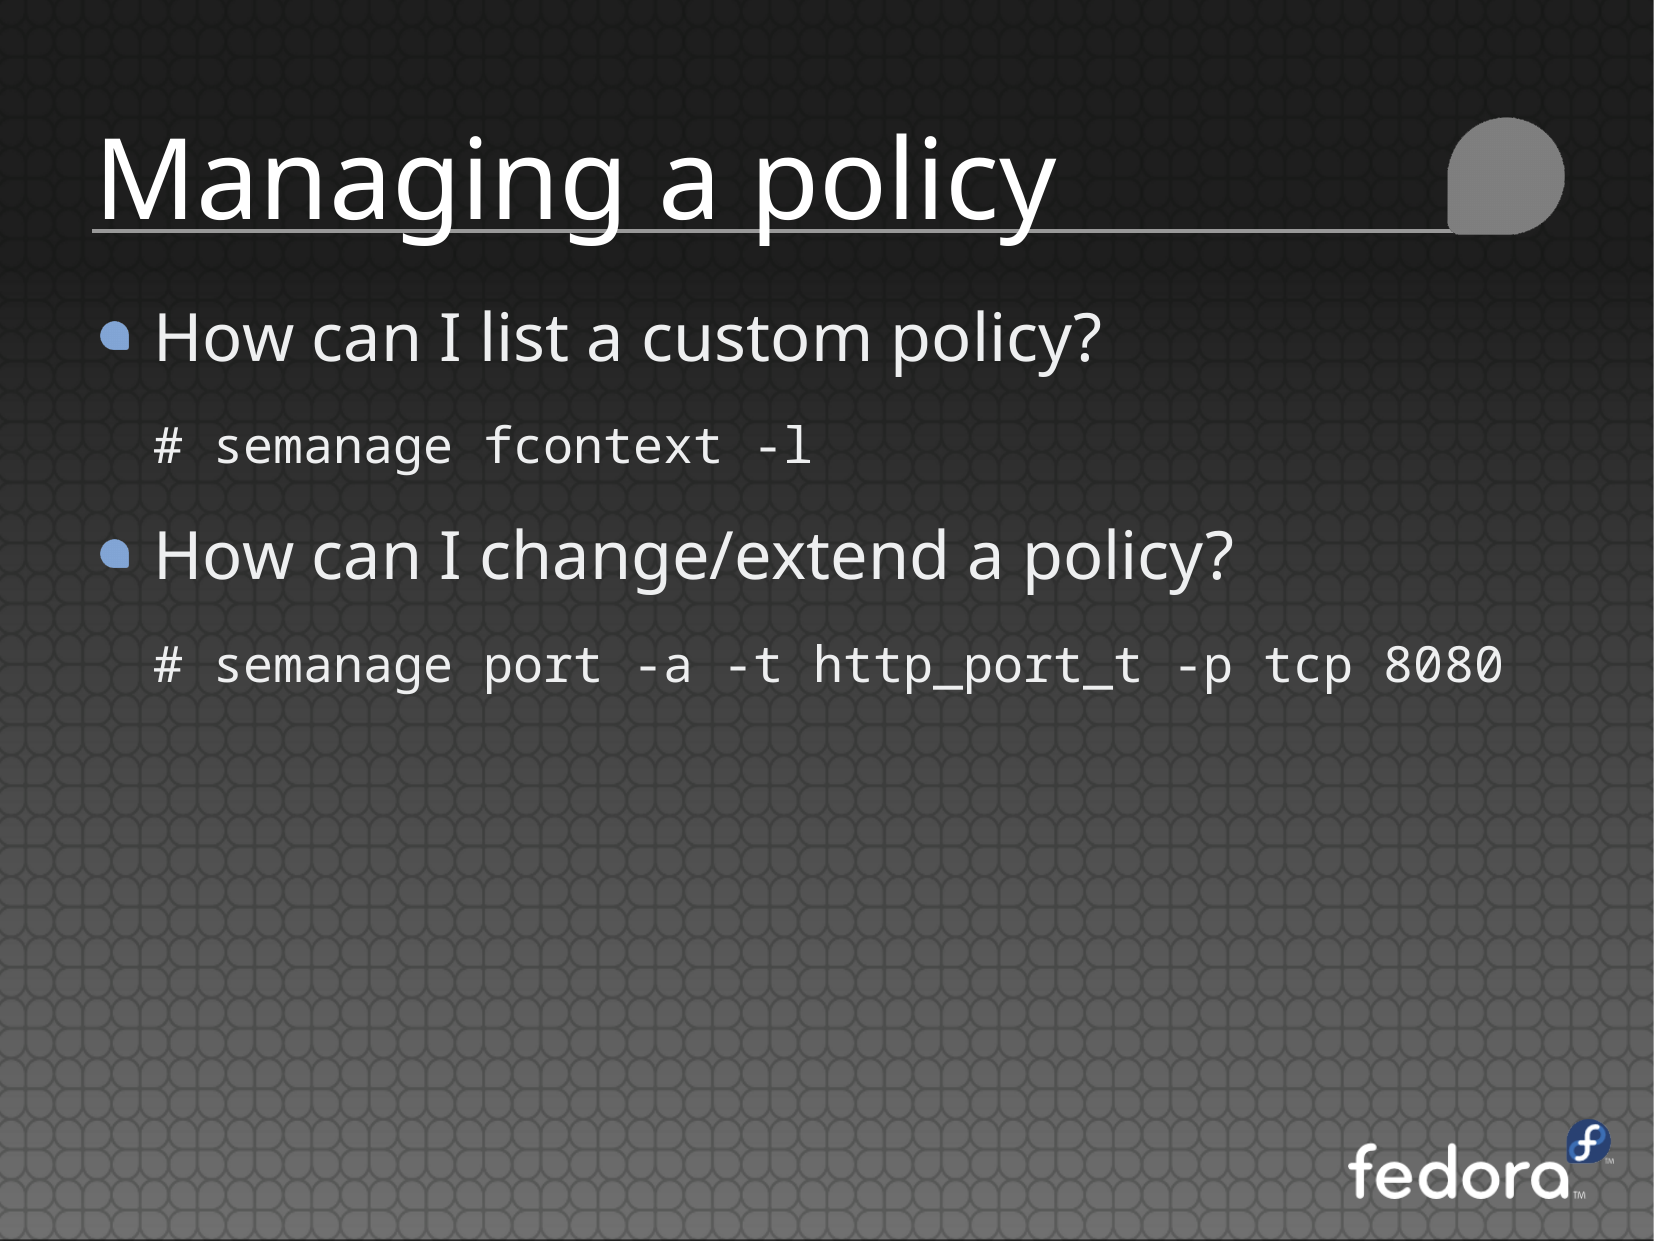

Managing a policy
# How can I list a custom policy?
# semanage fcontext -l
How can I change/extend a policy?
# semanage port -a -t http_port_t -p tcp 8080